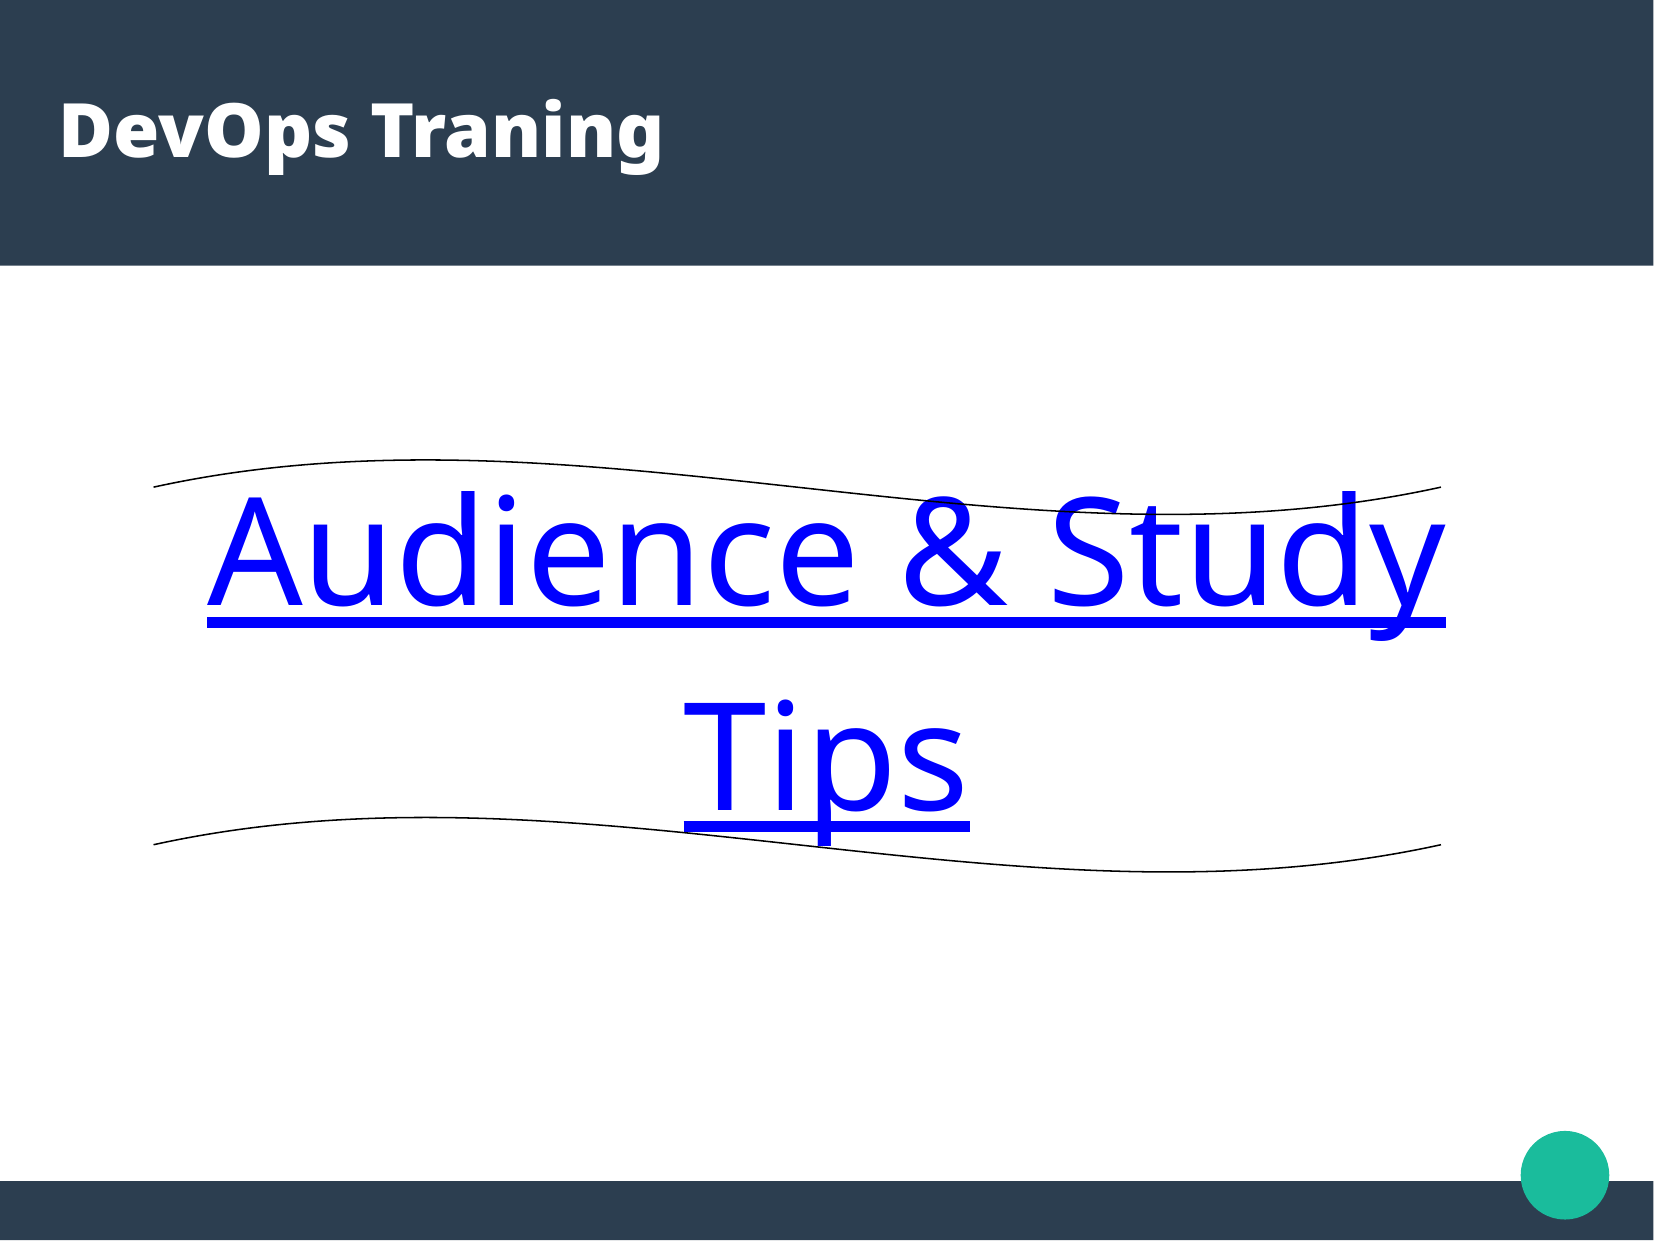

# DevOps Traning
Audience & Study Tips